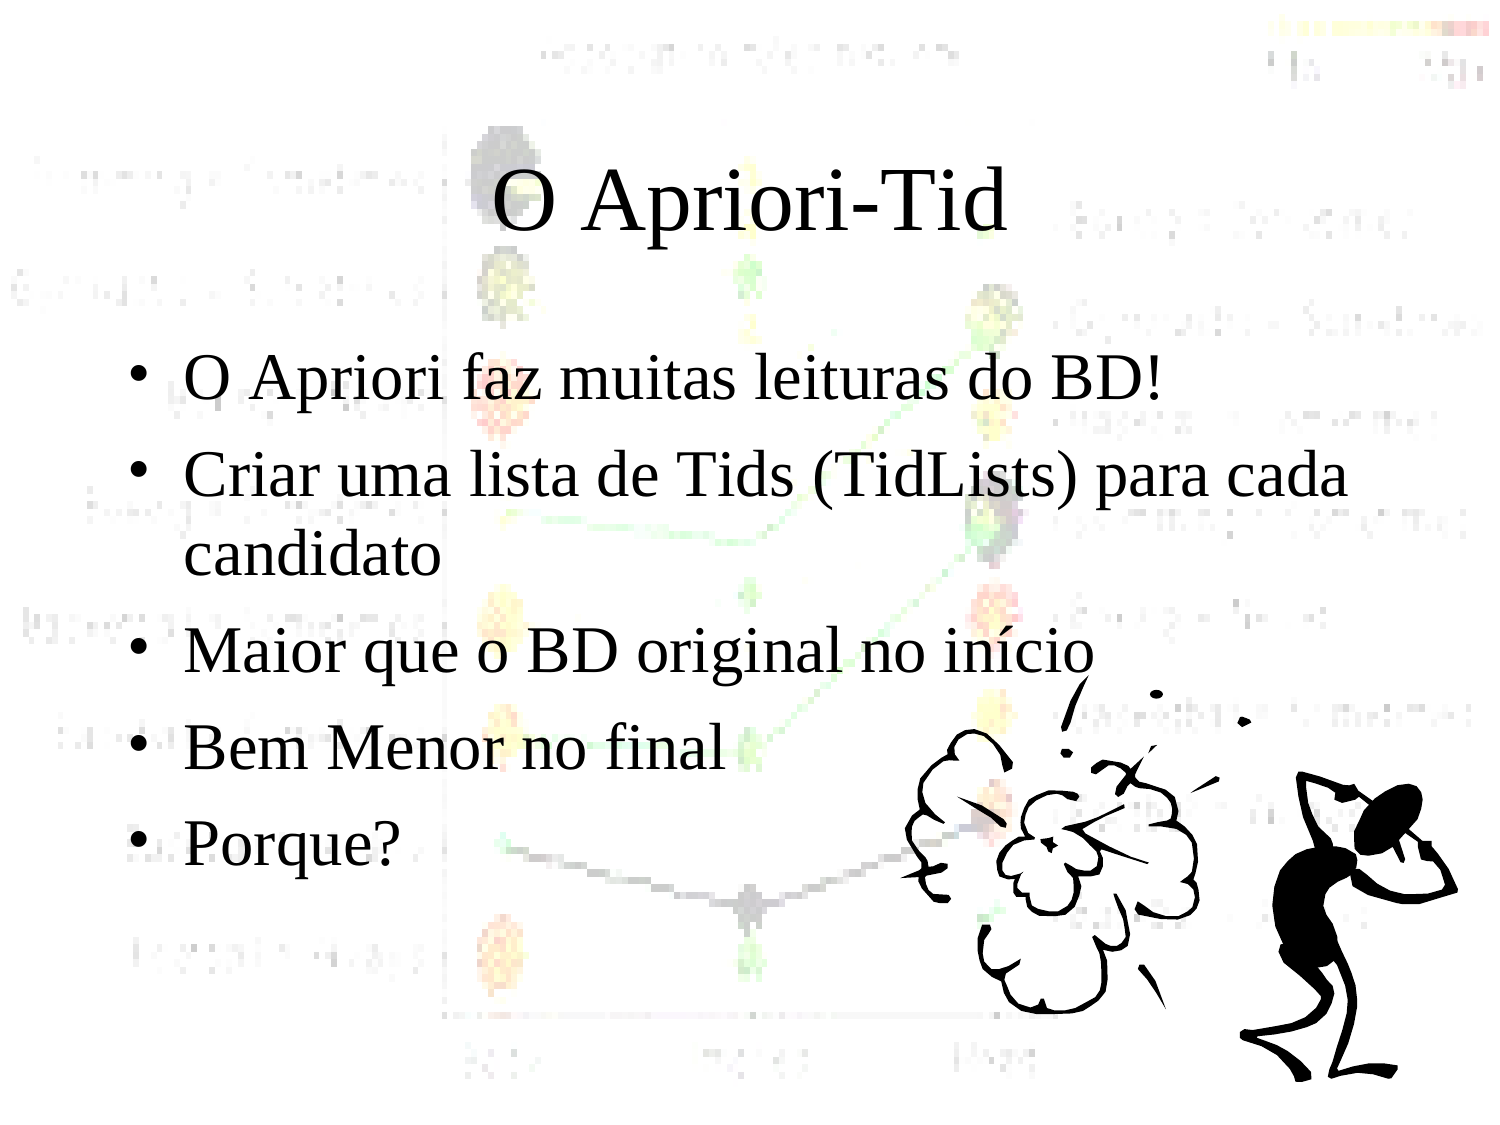

# O Apriori-Tid
O Apriori faz muitas leituras do BD!
Criar uma lista de Tids (TidLists) para cada candidato
Maior que o BD original no início
Bem Menor no final
Porque?